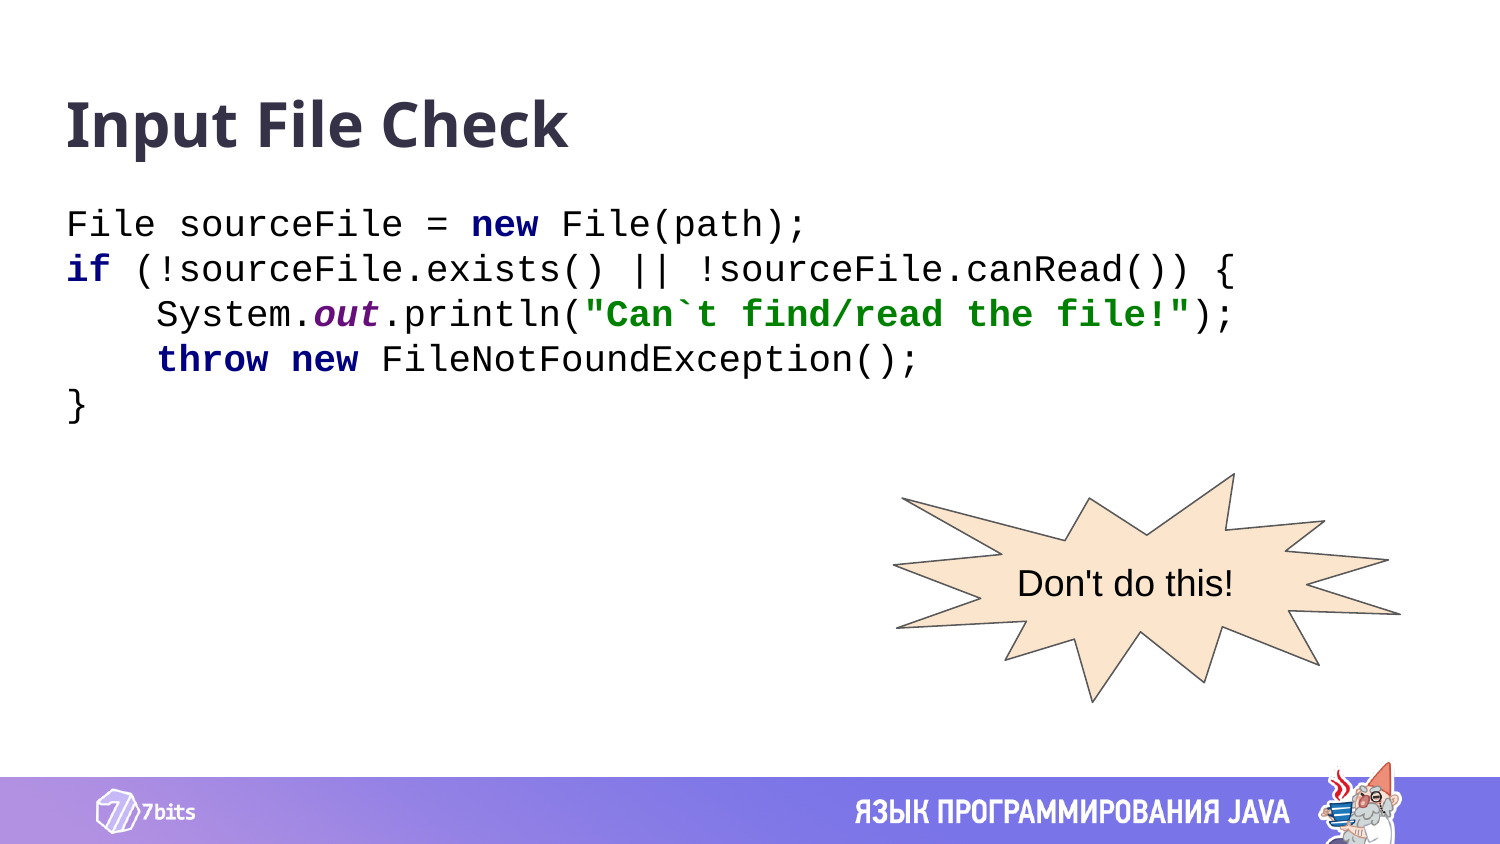

# Input File Check
File sourceFile = new File(path);
if (!sourceFile.exists() || !sourceFile.canRead()) {
 System.out.println("Can`t find/read the file!");
 throw new FileNotFoundException();
}
Don't do this!